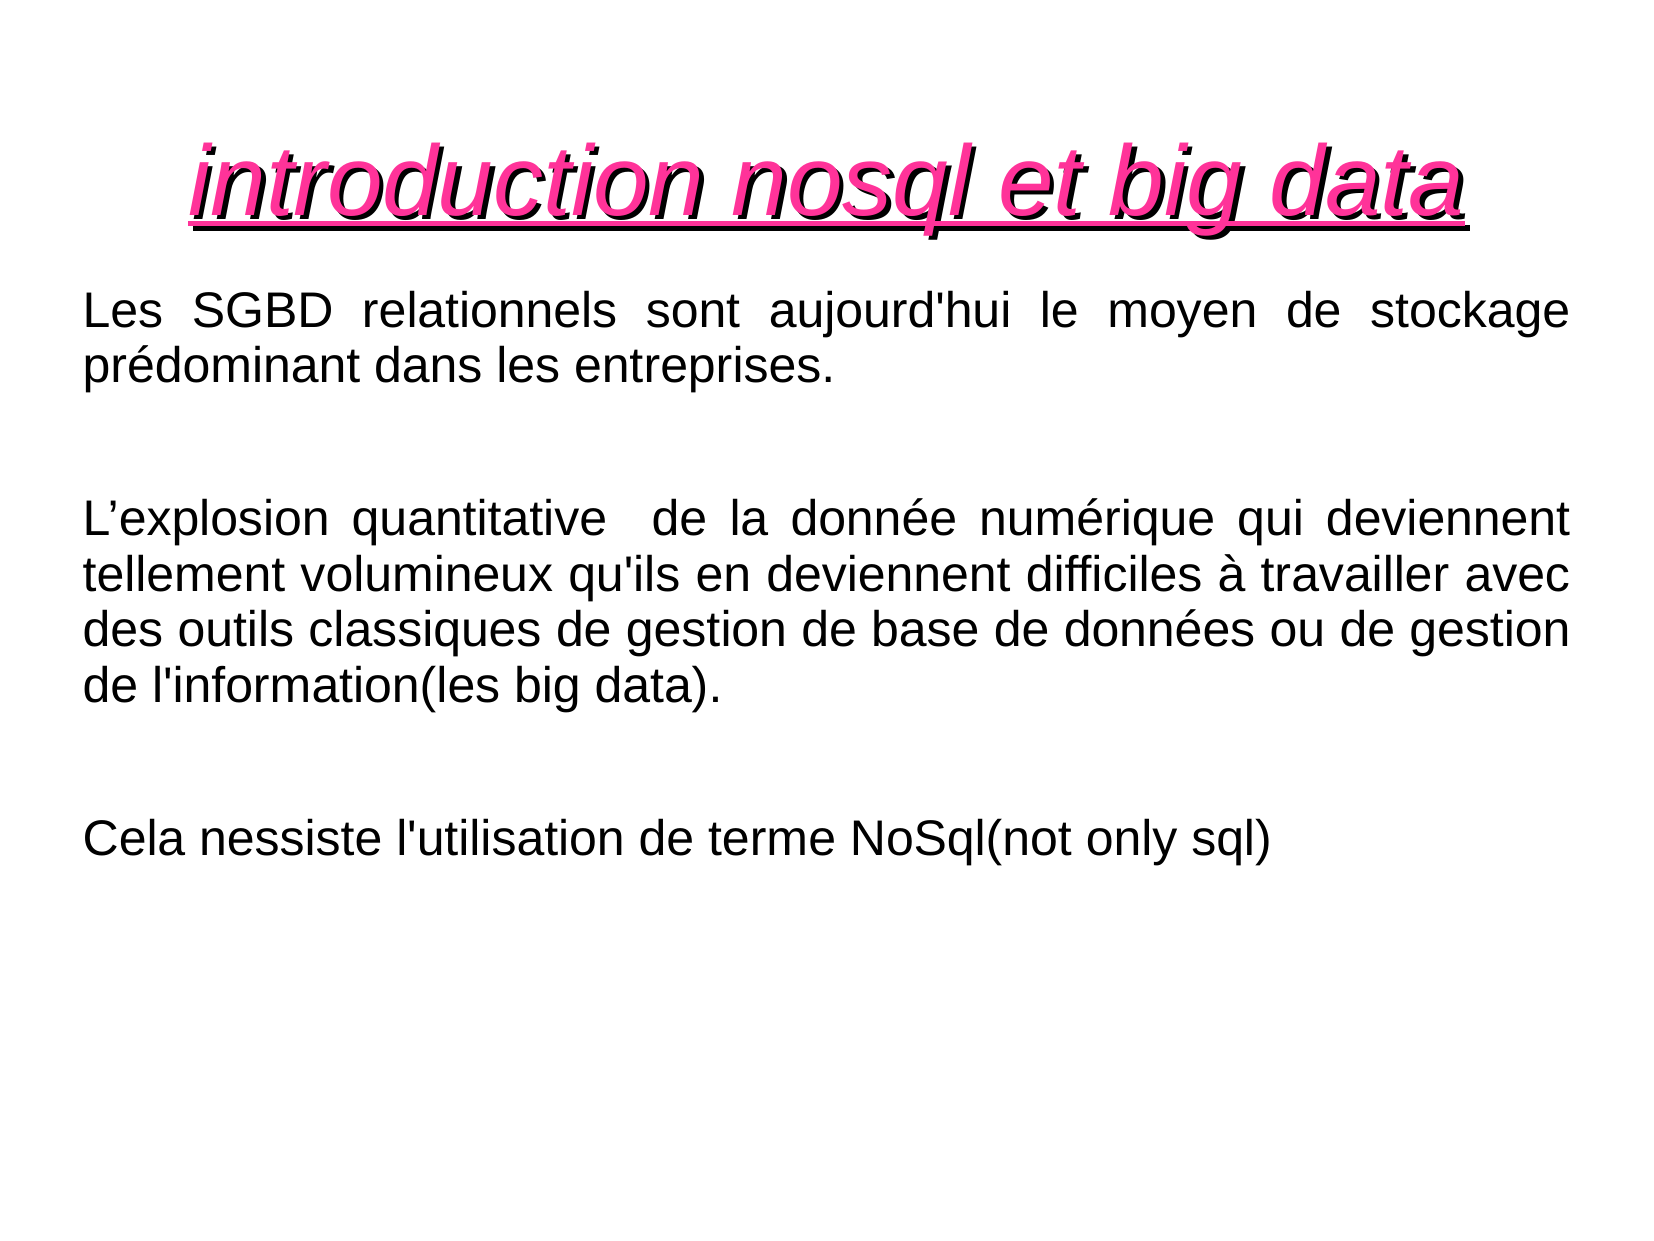

# introduction nosql et big data
Les SGBD relationnels sont aujourd'hui le moyen de stockage prédominant dans les entreprises.
L’explosion quantitative de la donnée numérique qui deviennent tellement volumineux qu'ils en deviennent difficiles à travailler avec des outils classiques de gestion de base de données ou de gestion de l'information(les big data).
Cela nessiste l'utilisation de terme NoSql(not only sql)